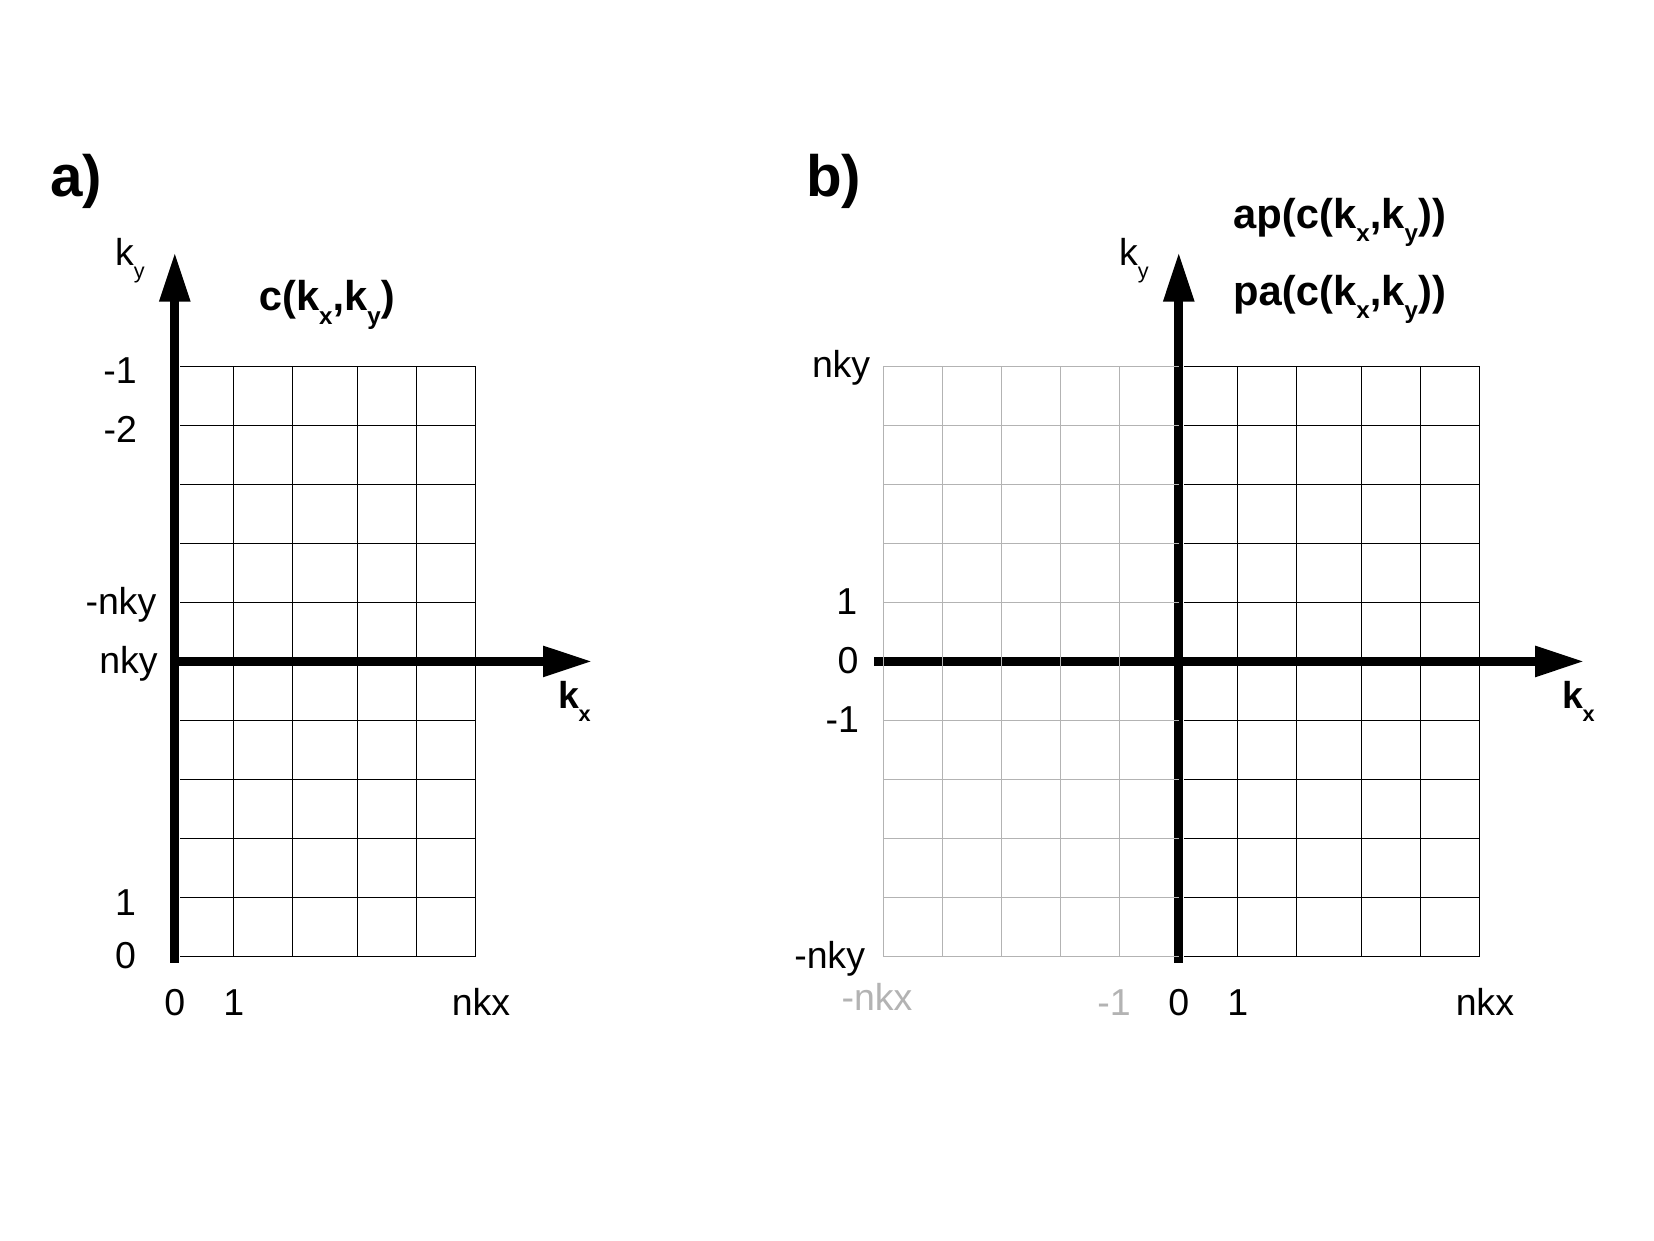

a)
b)
ap(c(kx,ky))
ky
ky
pa(c(kx,ky))
c(kx,ky)
nky
-1
-2
-nky
 1
nky
0
kx
kx
-1
1
0
-nky
-nkx
0
1
nkx
-1
0
1
nkx